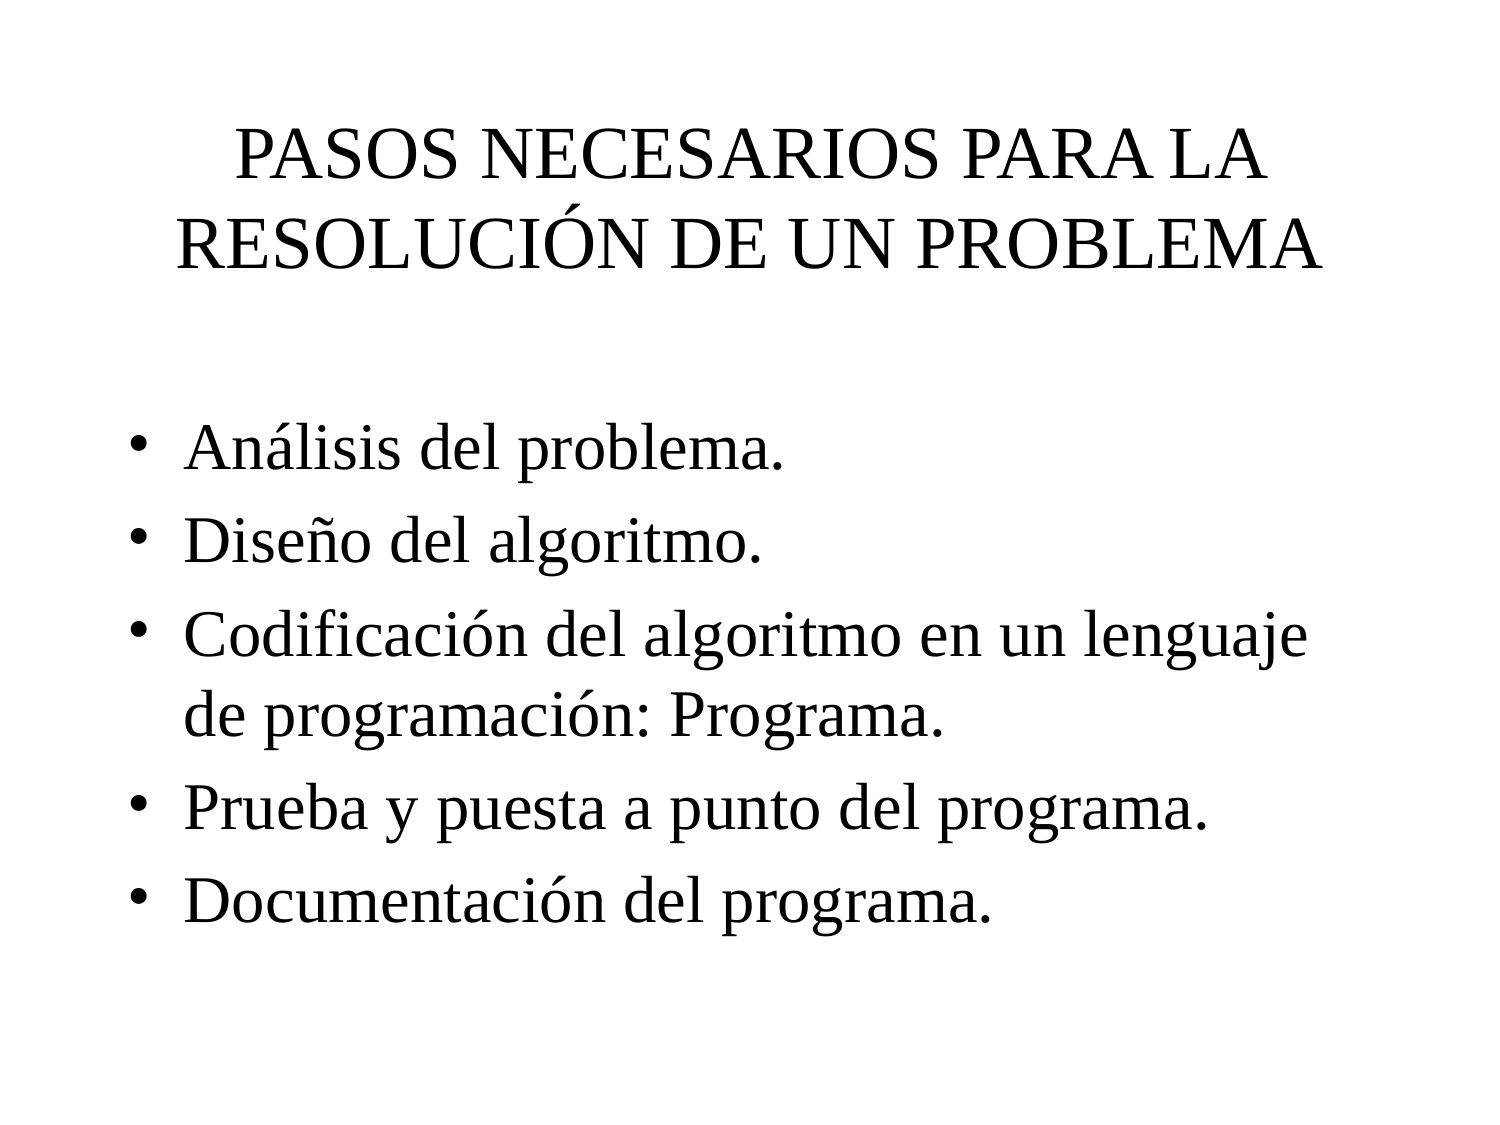

# PASOS NECESARIOS PARA LA RESOLUCIÓN DE UN PROBLEMA
Análisis del problema.
Diseño del algoritmo.
Codificación del algoritmo en un lenguaje de programación: Programa.
Prueba y puesta a punto del programa.
Documentación del programa.